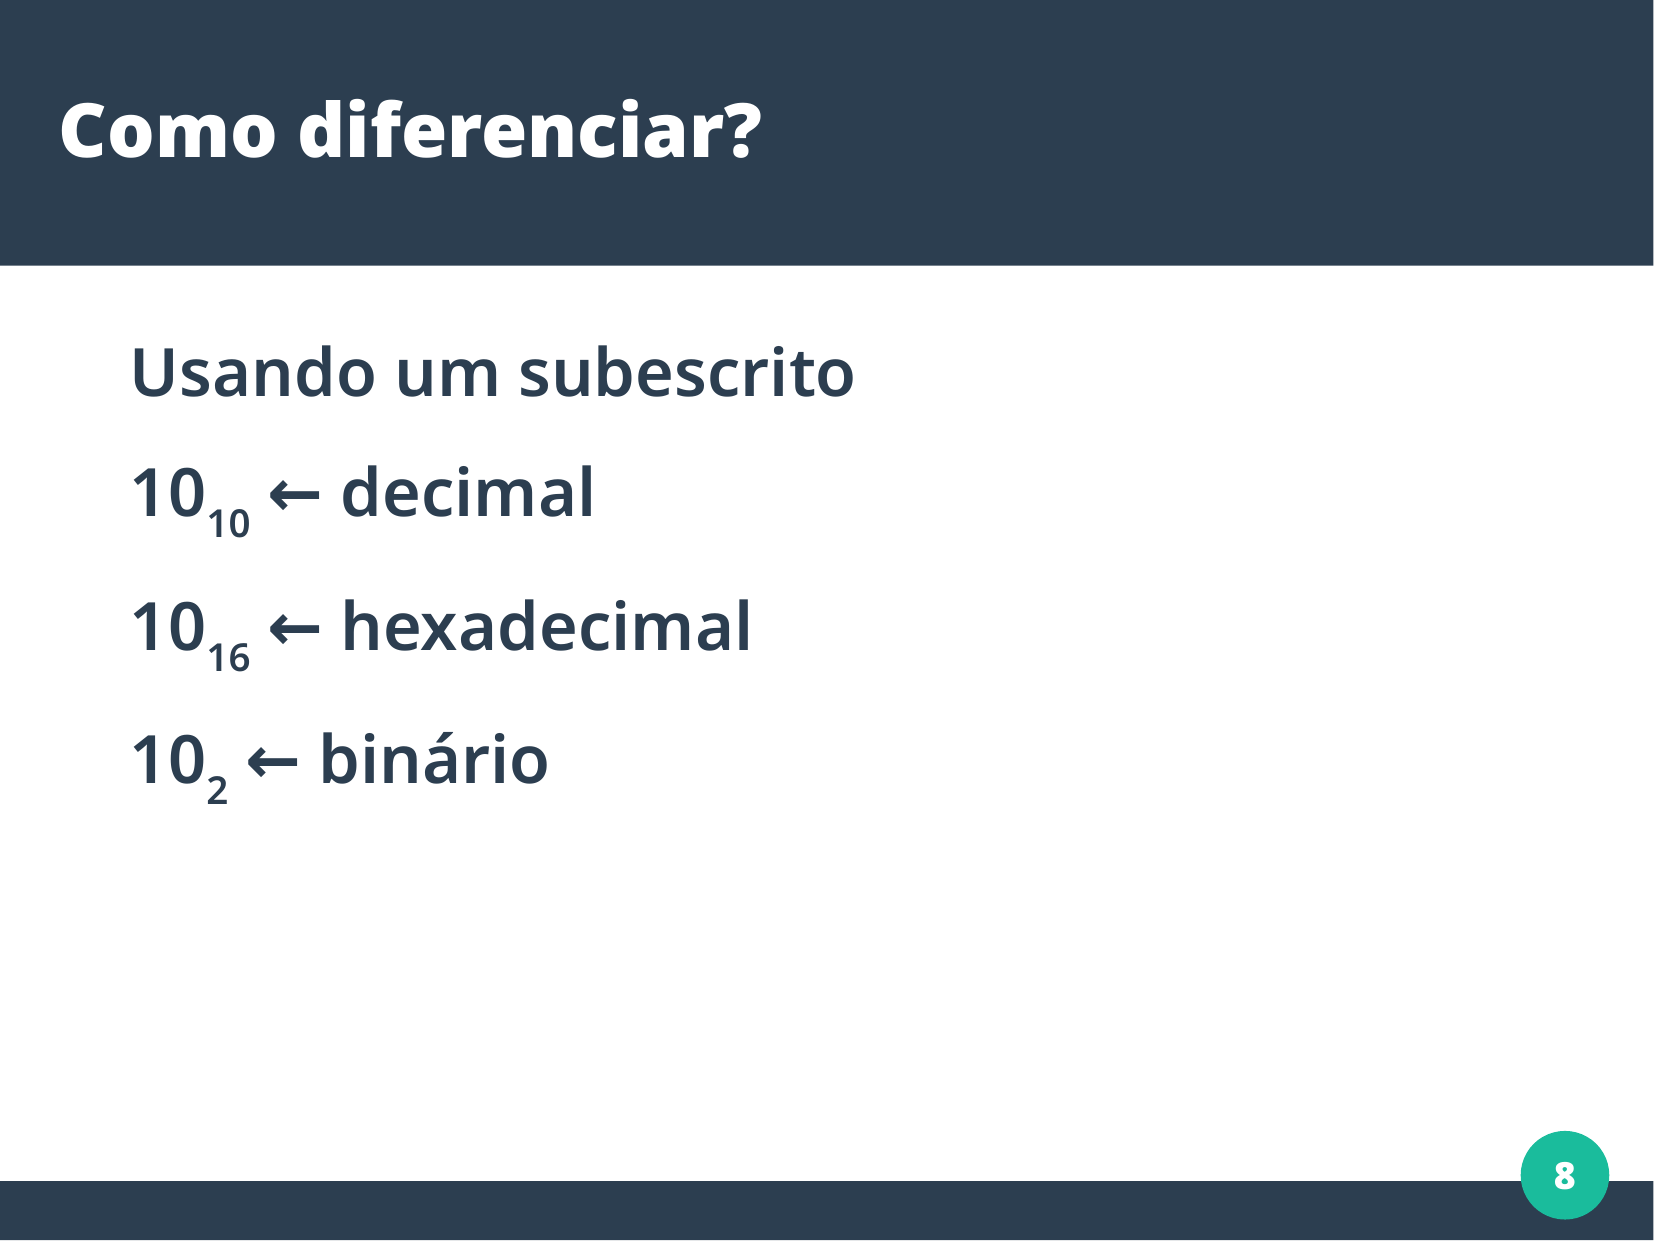

# Como diferenciar?
Usando um subescrito
1010 ← decimal
1016 ← hexadecimal
102 ← binário
8